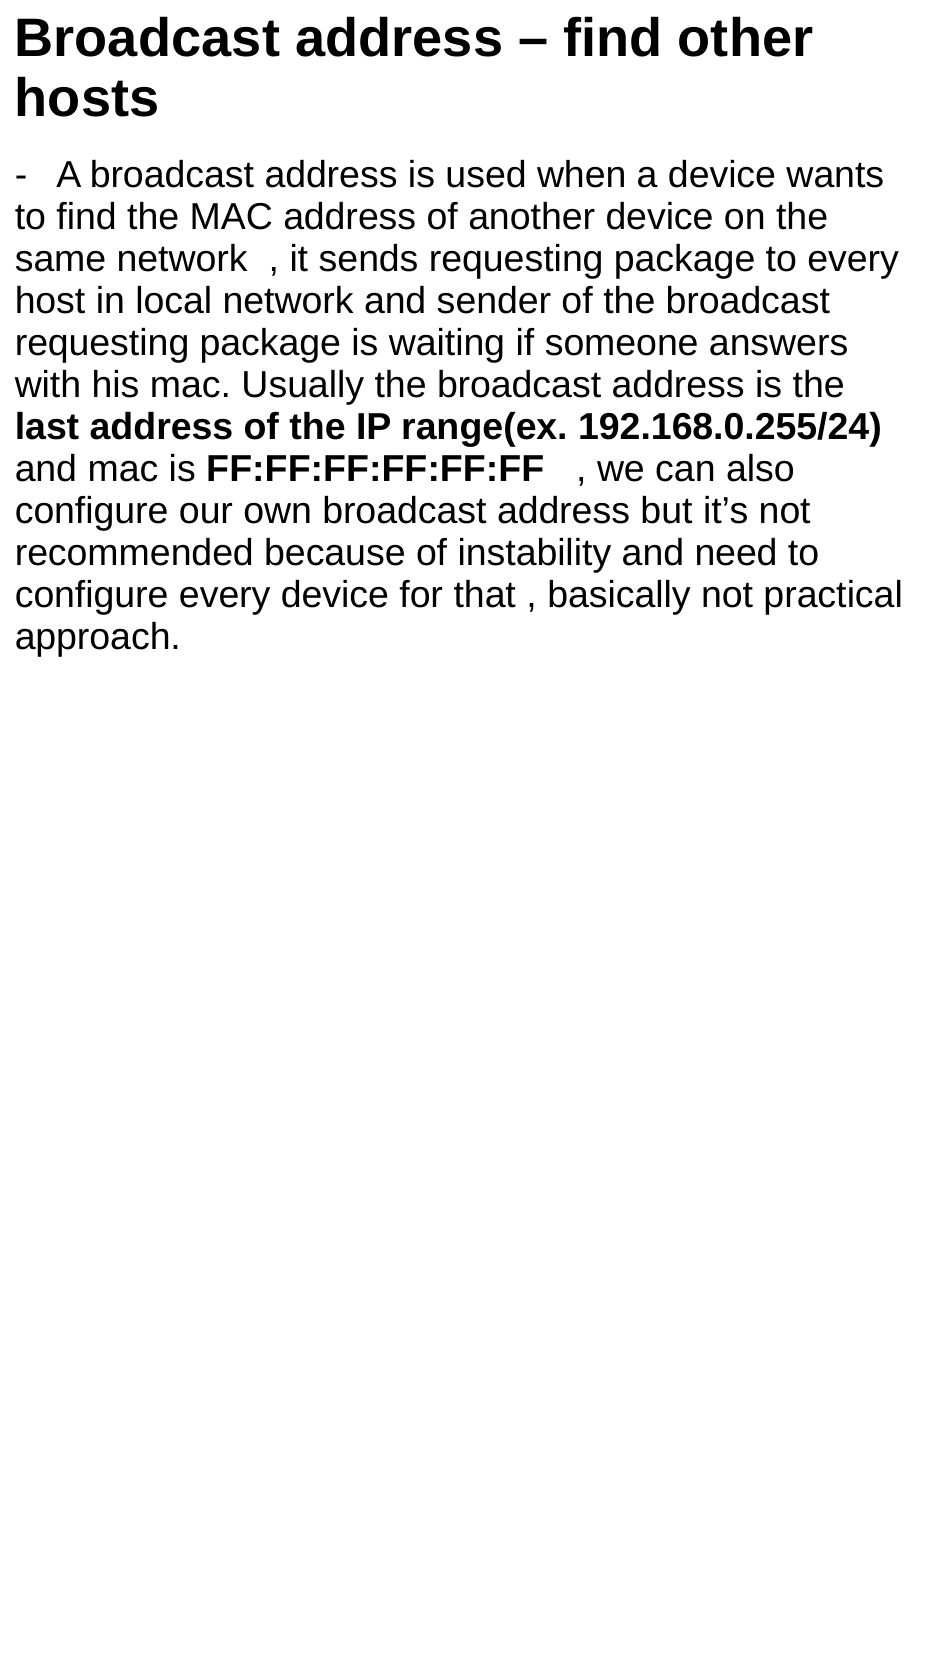

Broadcast address – find other hosts
- A broadcast address is used when a device wants to find the MAC address of another device on the same network , it sends requesting package to every host in local network and sender of the broadcast requesting package is waiting if someone answers with his mac. Usually the broadcast address is the last address of the IP range(ex. 192.168.0.255/24) and mac is FF:FF:FF:FF:FF:FF , we can also configure our own broadcast address but it’s not recommended because of instability and need to configure every device for that , basically not practical approach.